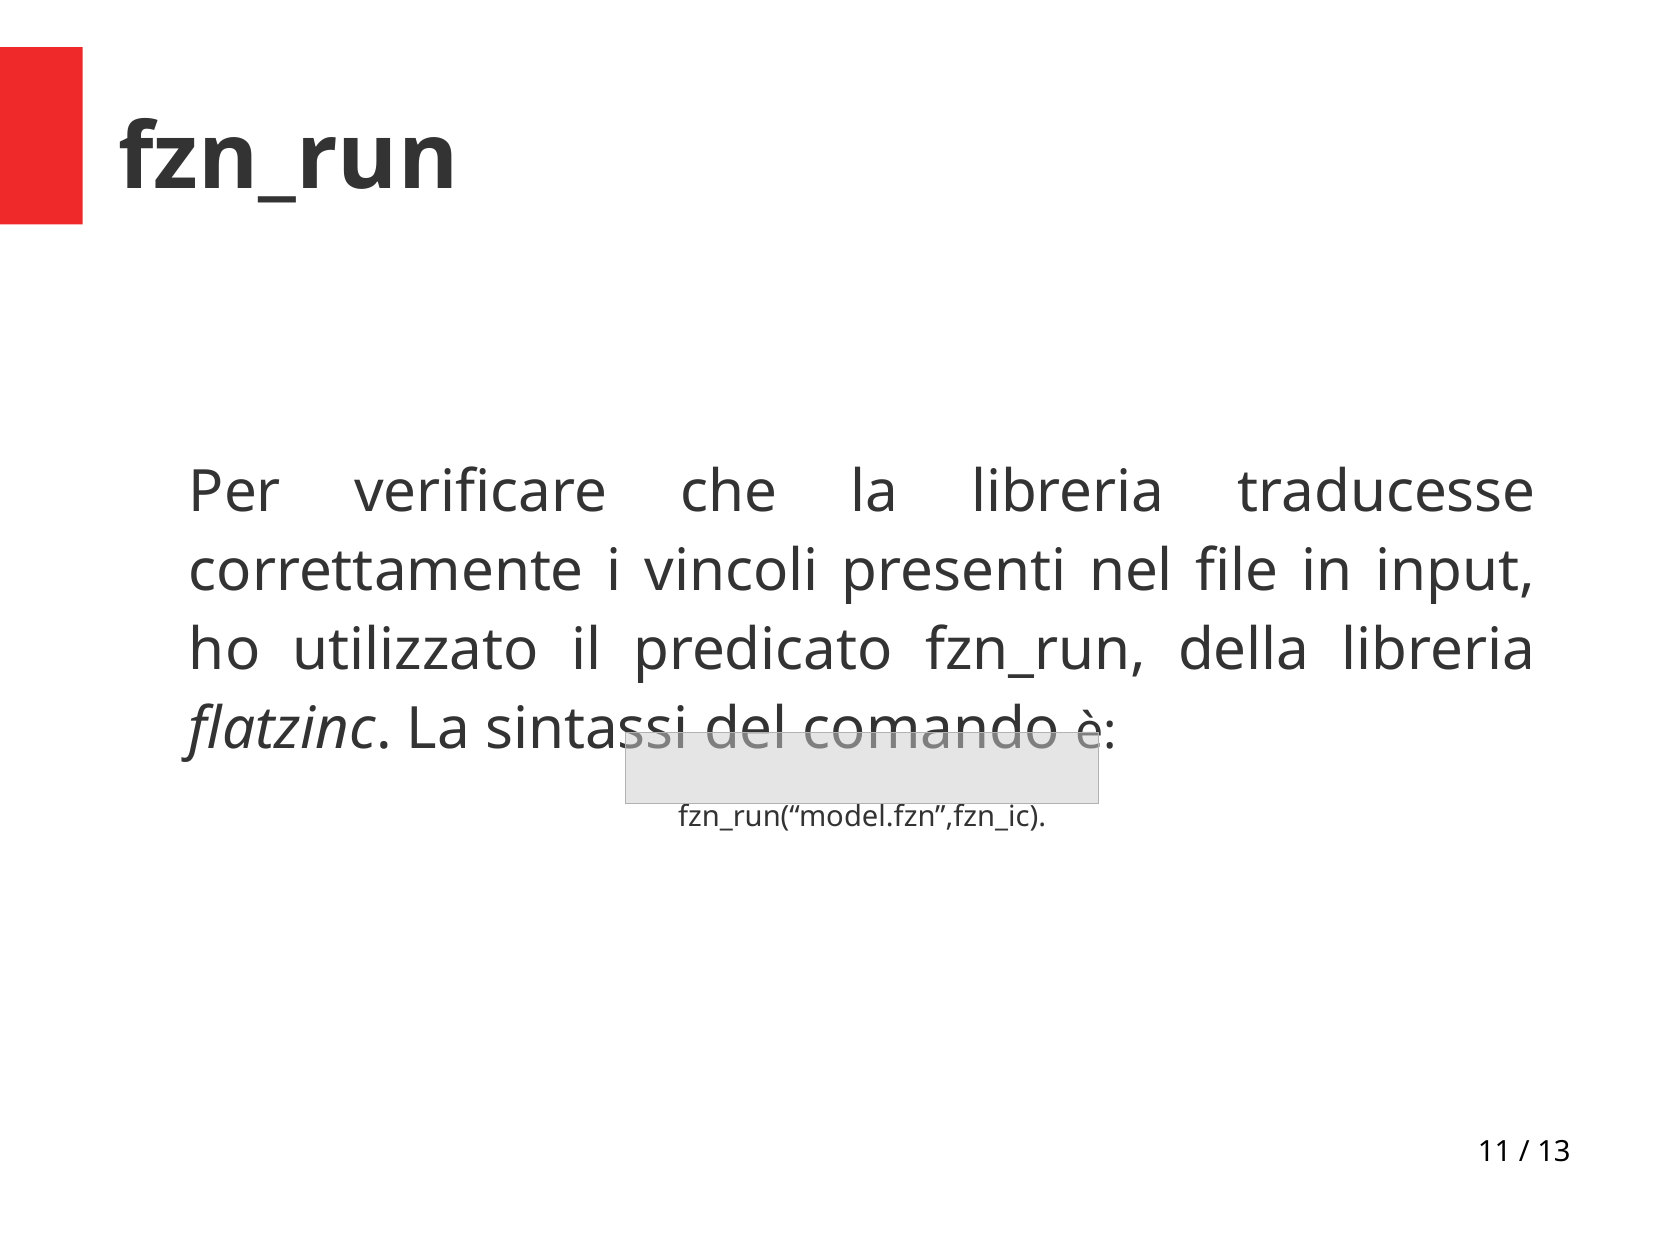

# fzn_run
Per verificare che la libreria traducesse correttamente i vincoli presenti nel file in input, ho utilizzato il predicato fzn_run, della libreria flatzinc. La sintassi del comando è:
fzn_run(“model.fzn”,fzn_ic).
11